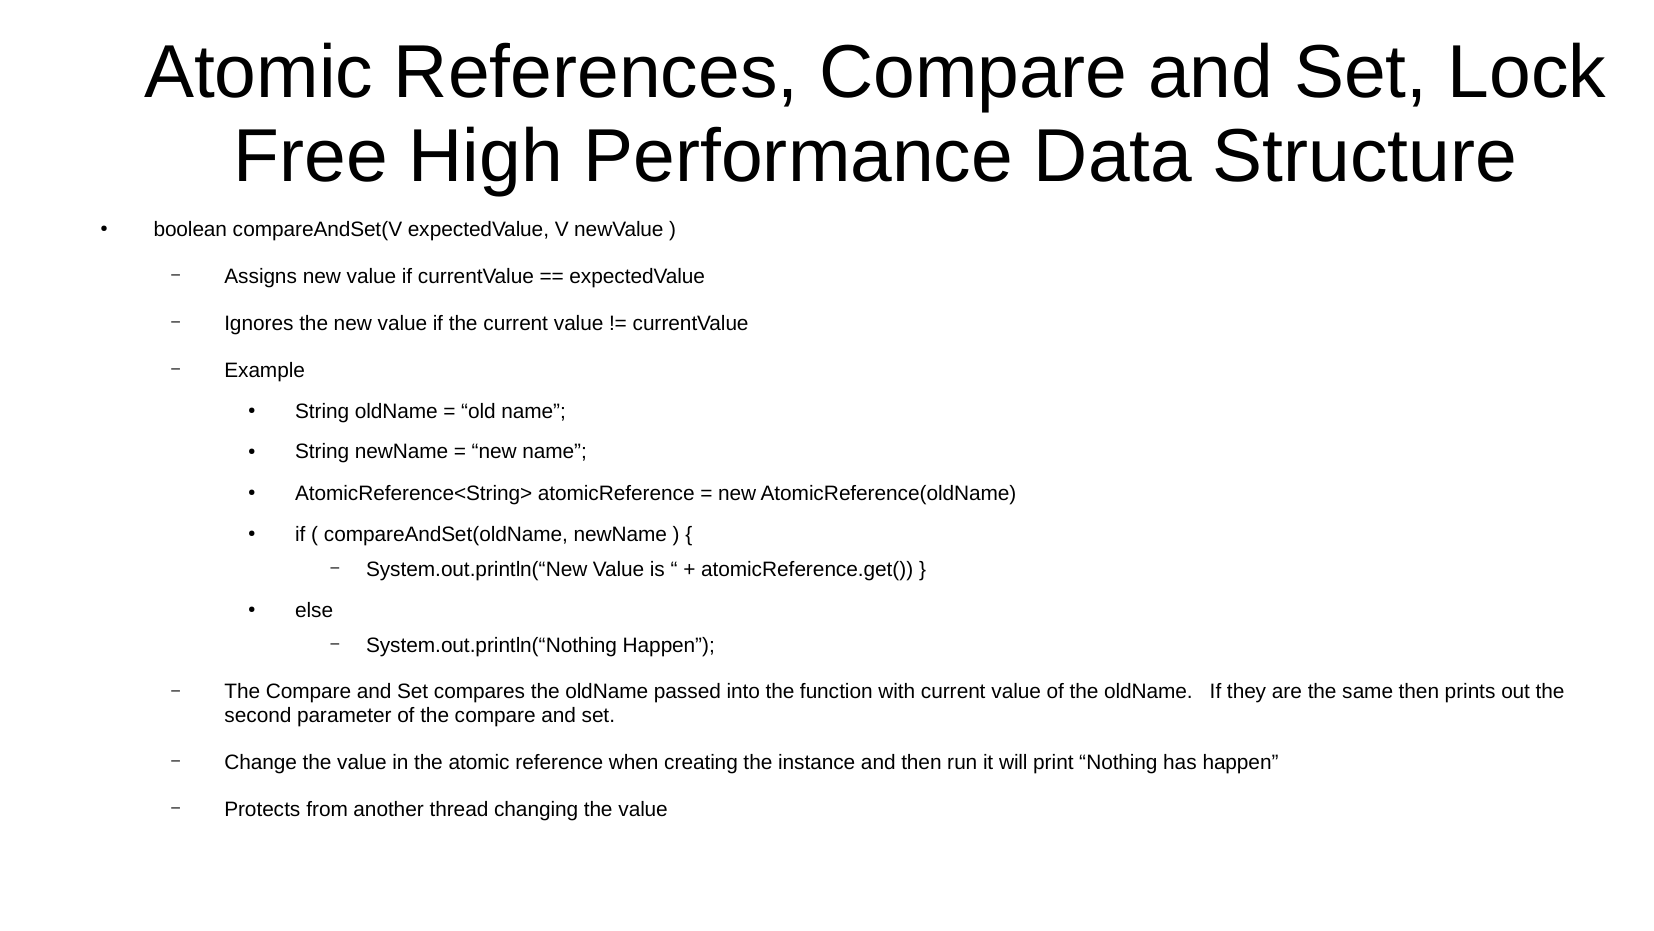

# Atomic References, Compare and Set, Lock Free High Performance Data Structure
boolean compareAndSet(V expectedValue, V newValue )
Assigns new value if currentValue == expectedValue
Ignores the new value if the current value != currentValue
Example
String oldName = “old name”;
String newName = “new name”;
AtomicReference<String> atomicReference = new AtomicReference(oldName)
if ( compareAndSet(oldName, newName ) {
System.out.println(“New Value is “ + atomicReference.get()) }
else
System.out.println(“Nothing Happen”);
The Compare and Set compares the oldName passed into the function with current value of the oldName. If they are the same then prints out the second parameter of the compare and set.
Change the value in the atomic reference when creating the instance and then run it will print “Nothing has happen”
Protects from another thread changing the value